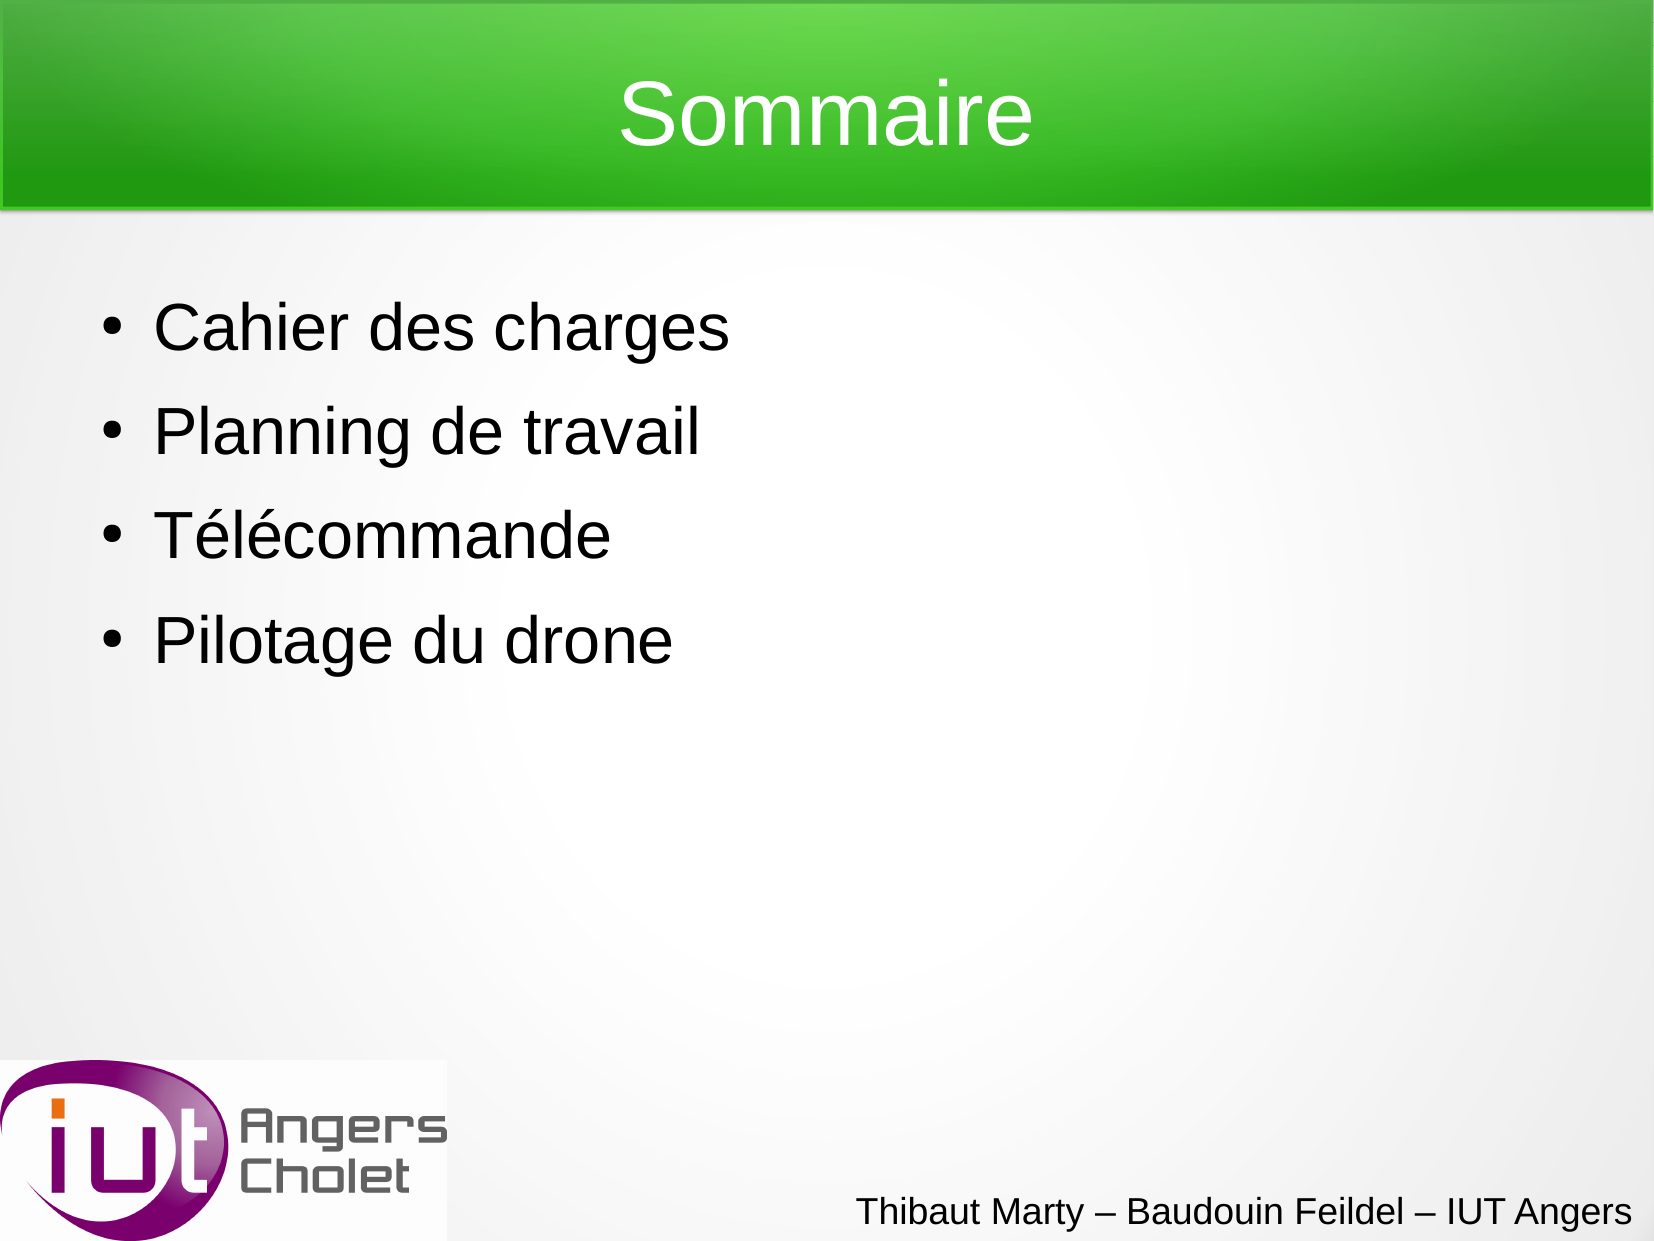

# Sommaire
Cahier des charges
Planning de travail
Télécommande
Pilotage du drone